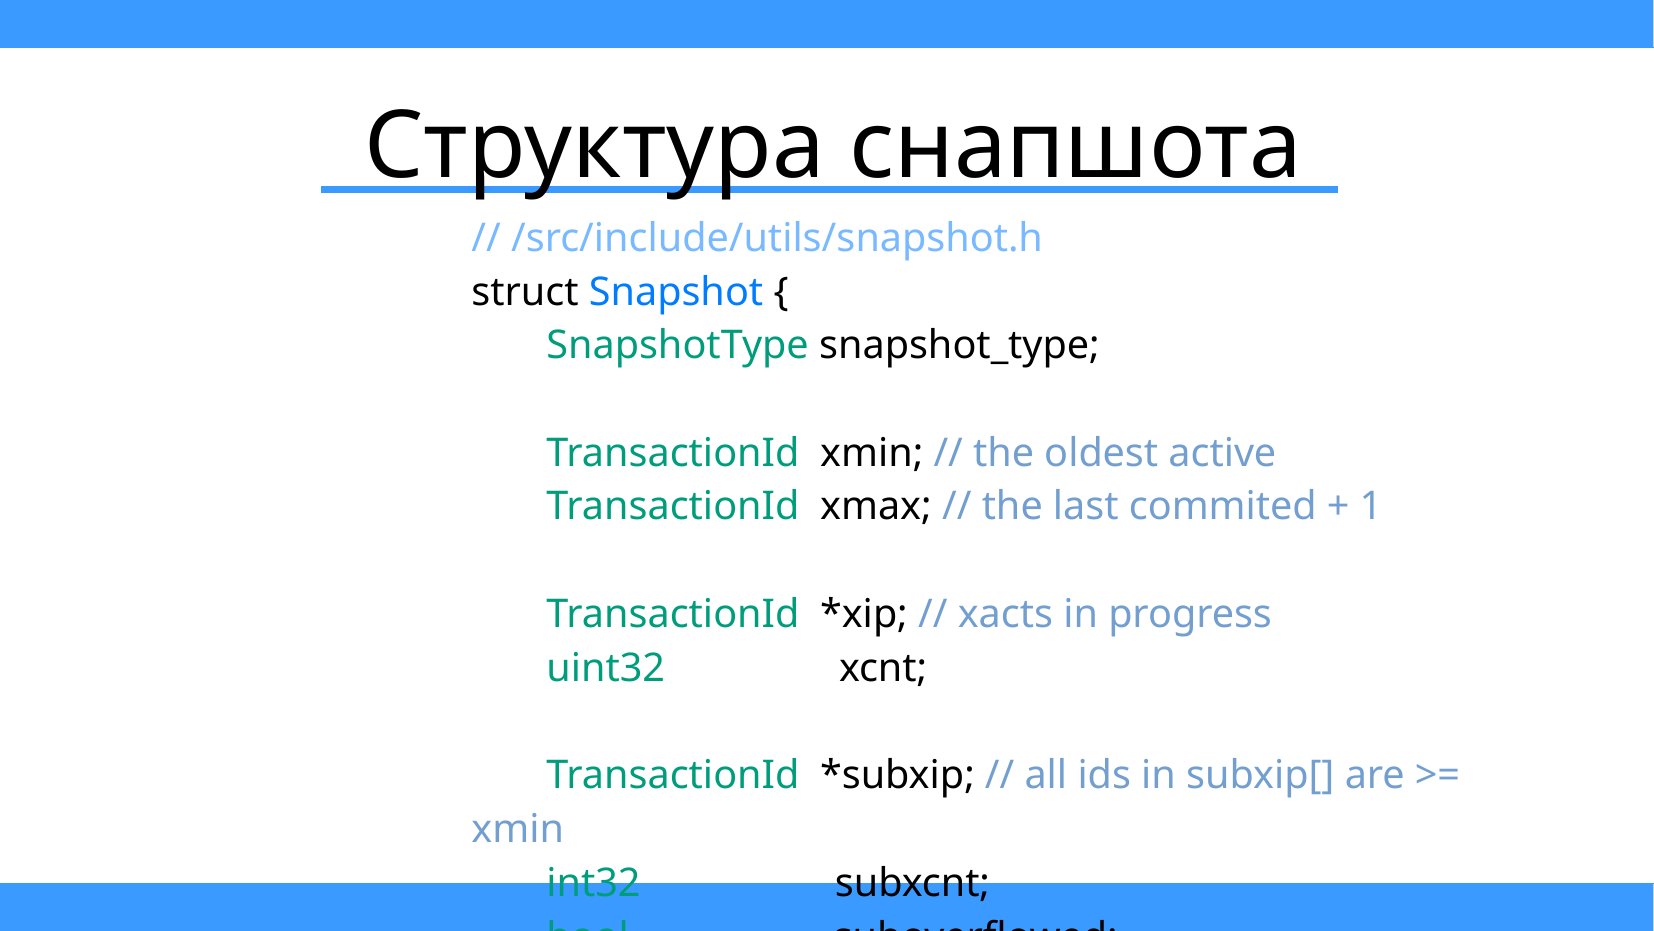

Структура снапшота
// /src/include/utils/snapshot.h
struct Snapshot {
	SnapshotType snapshot_type;
	TransactionId xmin; // the oldest active
	TransactionId xmax; // the last commited + 1
	TransactionId *xip; // xacts in progress
	uint32 xcnt;
	TransactionId *subxip; // all ids in subxip[] are >= xmin
	int32 subxcnt;
	bool suboverflowed;
}